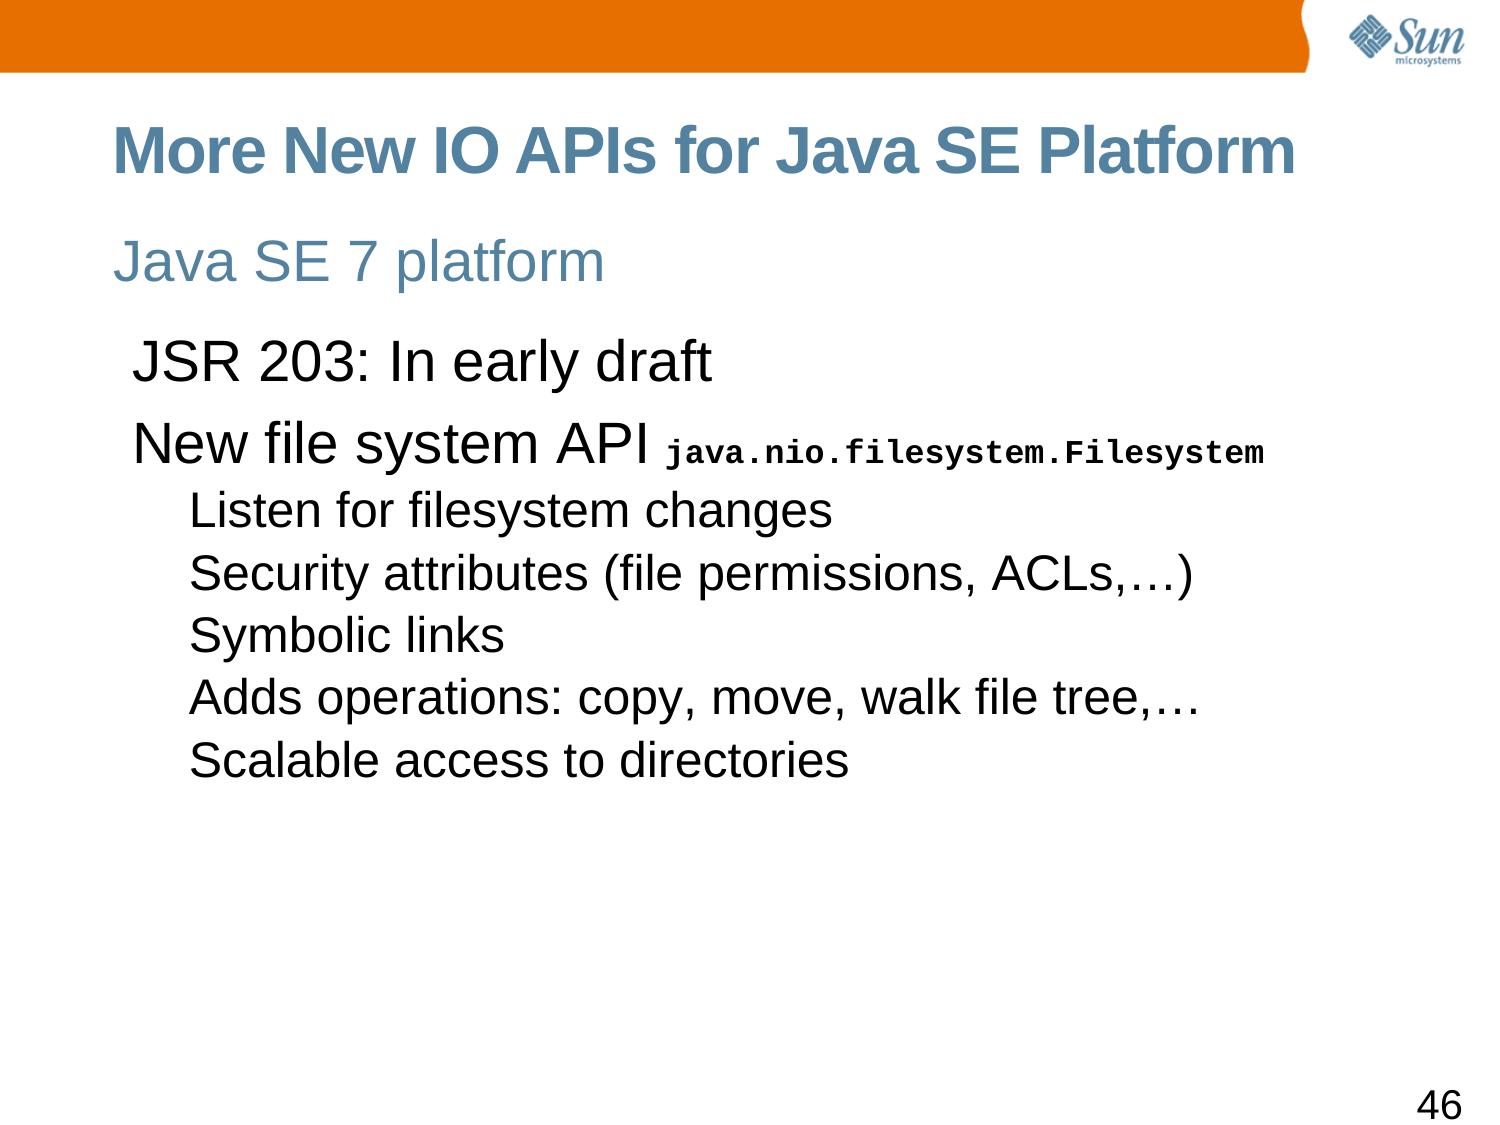

# More New IO APIs for Java SE Platform
Java SE 7 platform
JSR 203: In early draft
New file system API java.nio.filesystem.Filesystem
Listen for filesystem changes
Security attributes (file permissions, ACLs,…)
Symbolic links
Adds operations: copy, move, walk file tree,…
Scalable access to directories